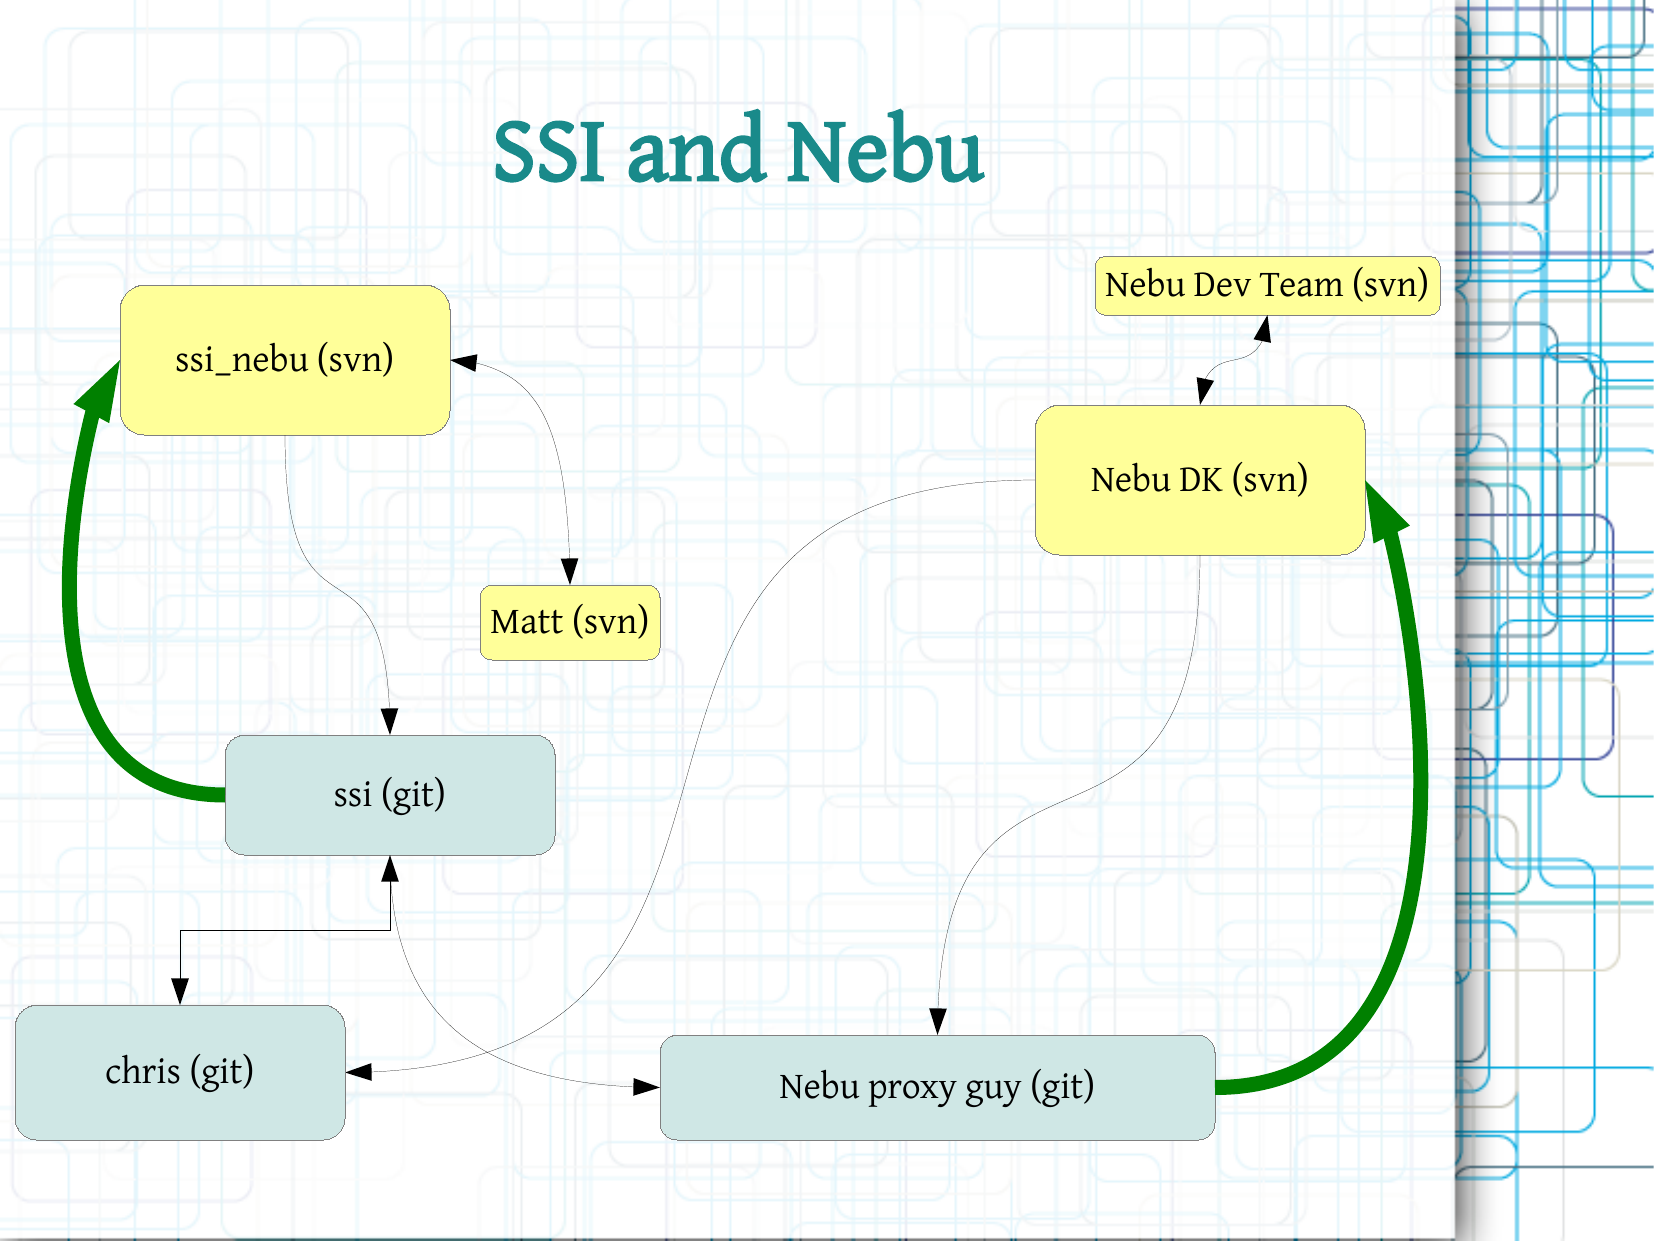

# SSI and Nebu
Nebu Dev Team (svn)
ssi_nebu (svn)
Nebu DK (svn)
Matt (svn)
ssi (git)
chris (git)
Nebu proxy guy (git)